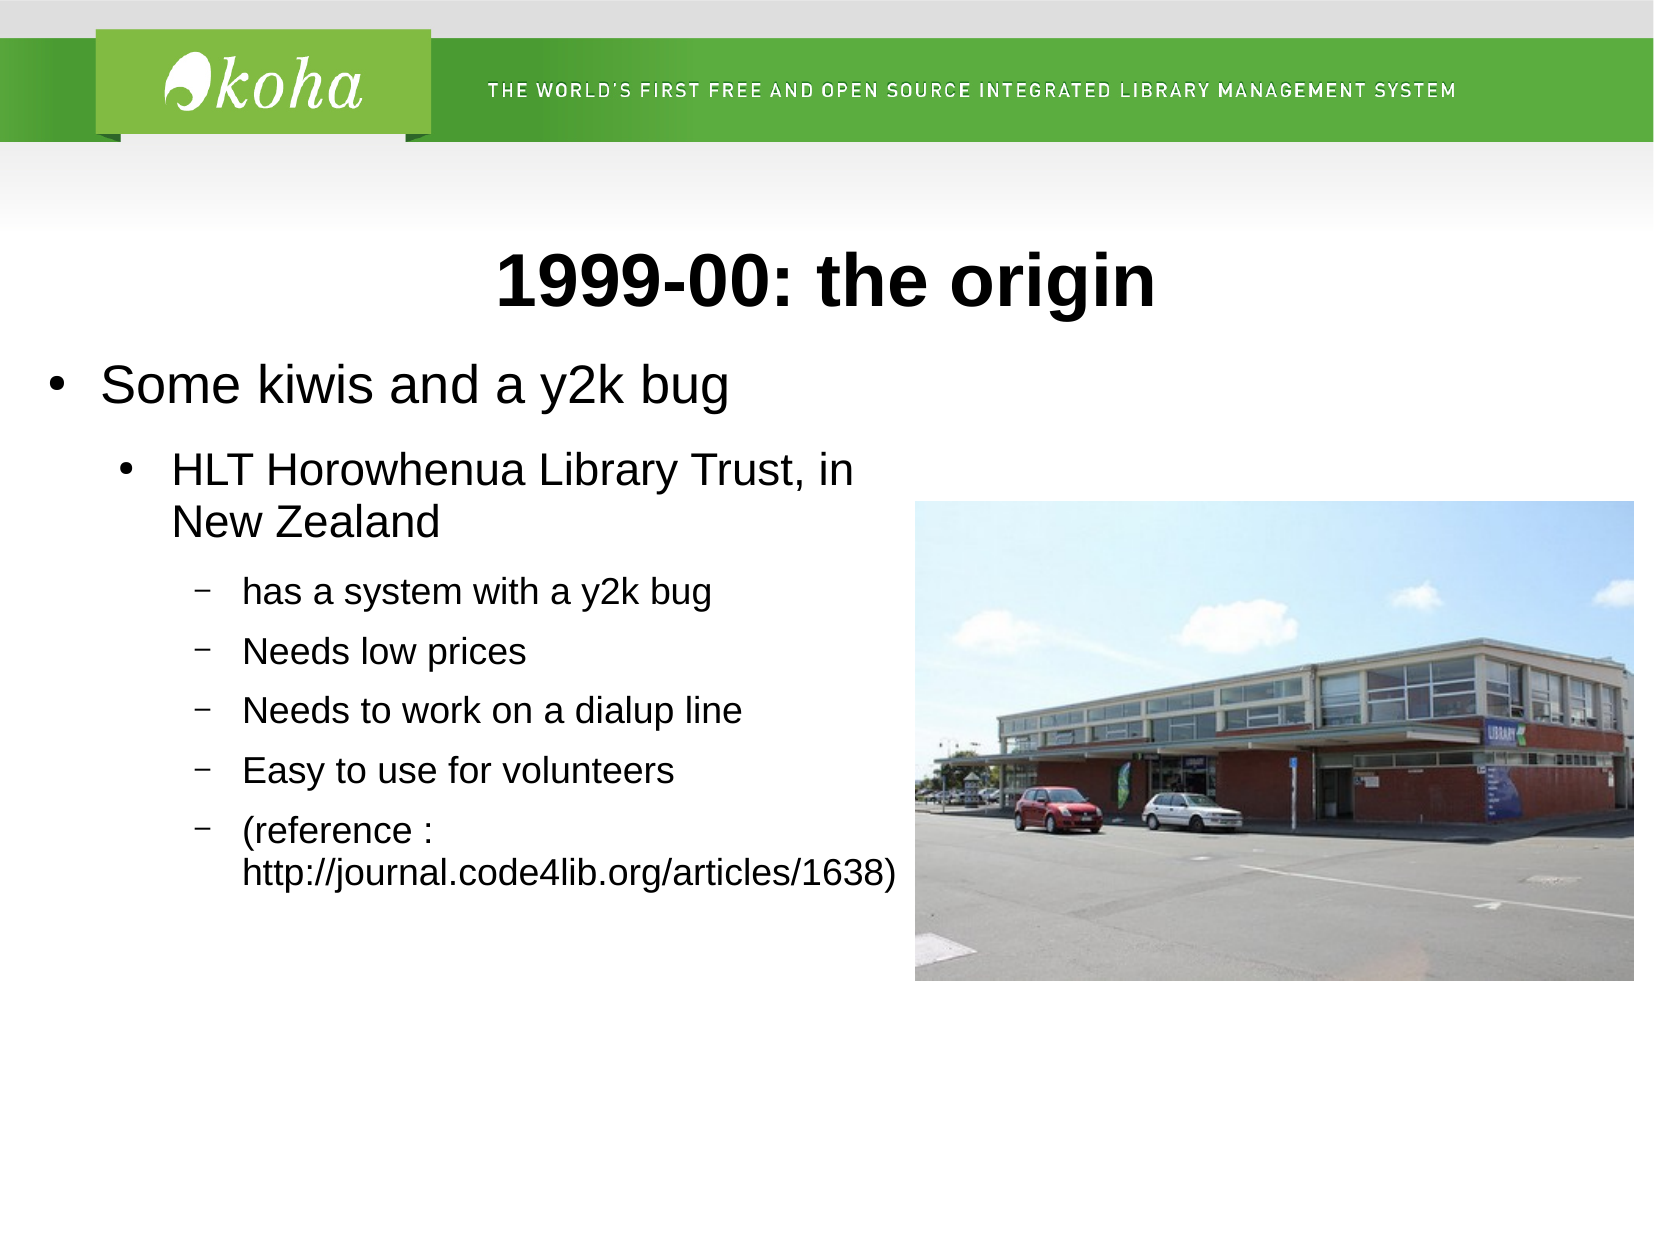

# 1999-00: the origin
Some kiwis and a y2k bug
HLT Horowhenua Library Trust, in New Zealand
has a system with a y2k bug
Needs low prices
Needs to work on a dialup line
Easy to use for volunteers
(reference : http://journal.code4lib.org/articles/1638)